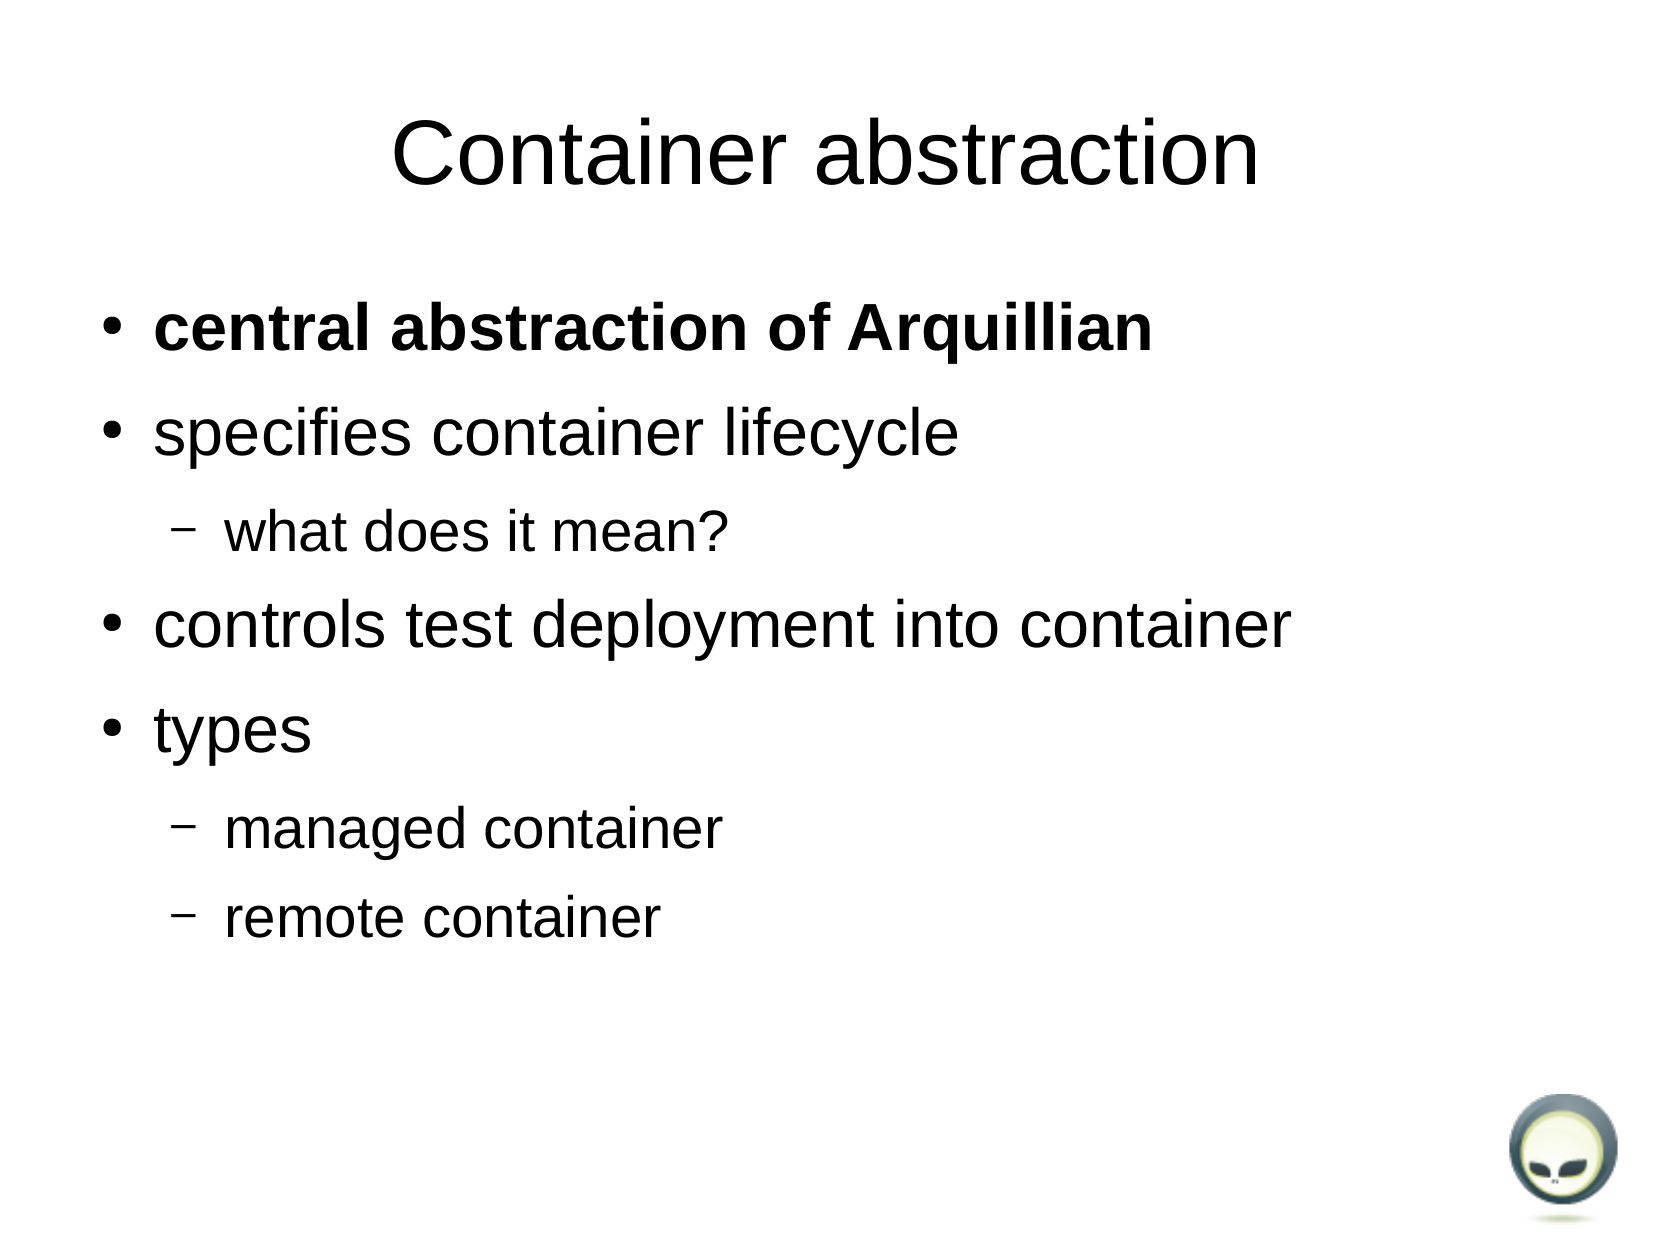

# Container abstraction
central abstraction of Arquillian
specifies container lifecycle
what does it mean?
controls test deployment into container
types
managed container
remote container